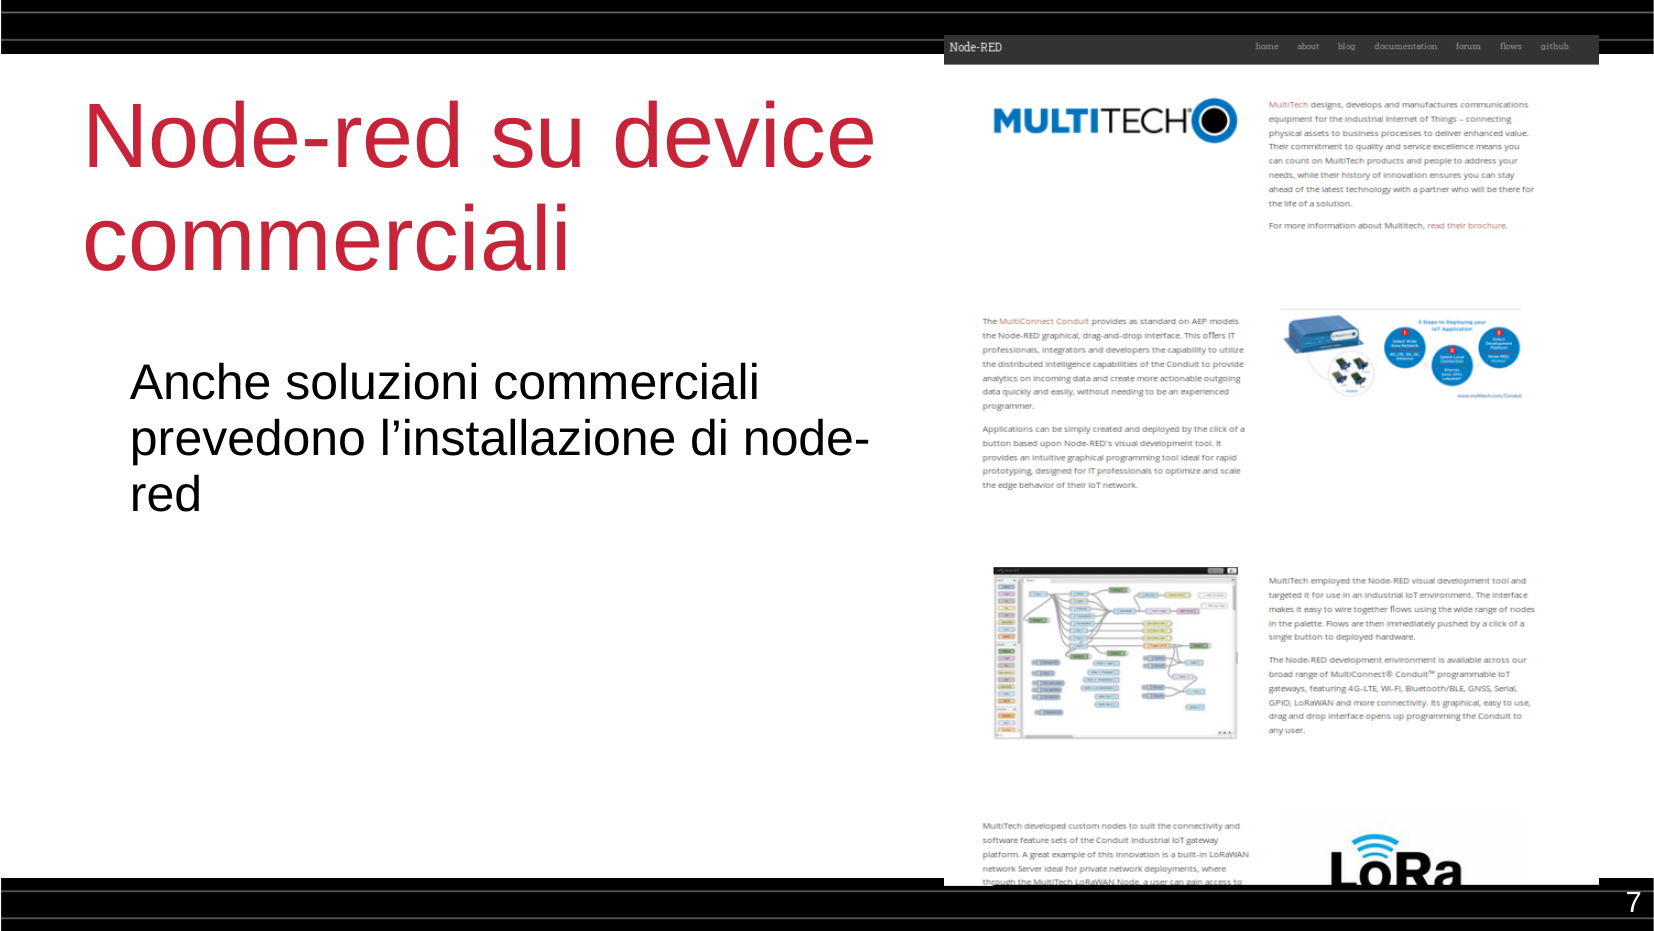

# Node-red su device commerciali
Anche soluzioni commerciali prevedono l’installazione di node-red